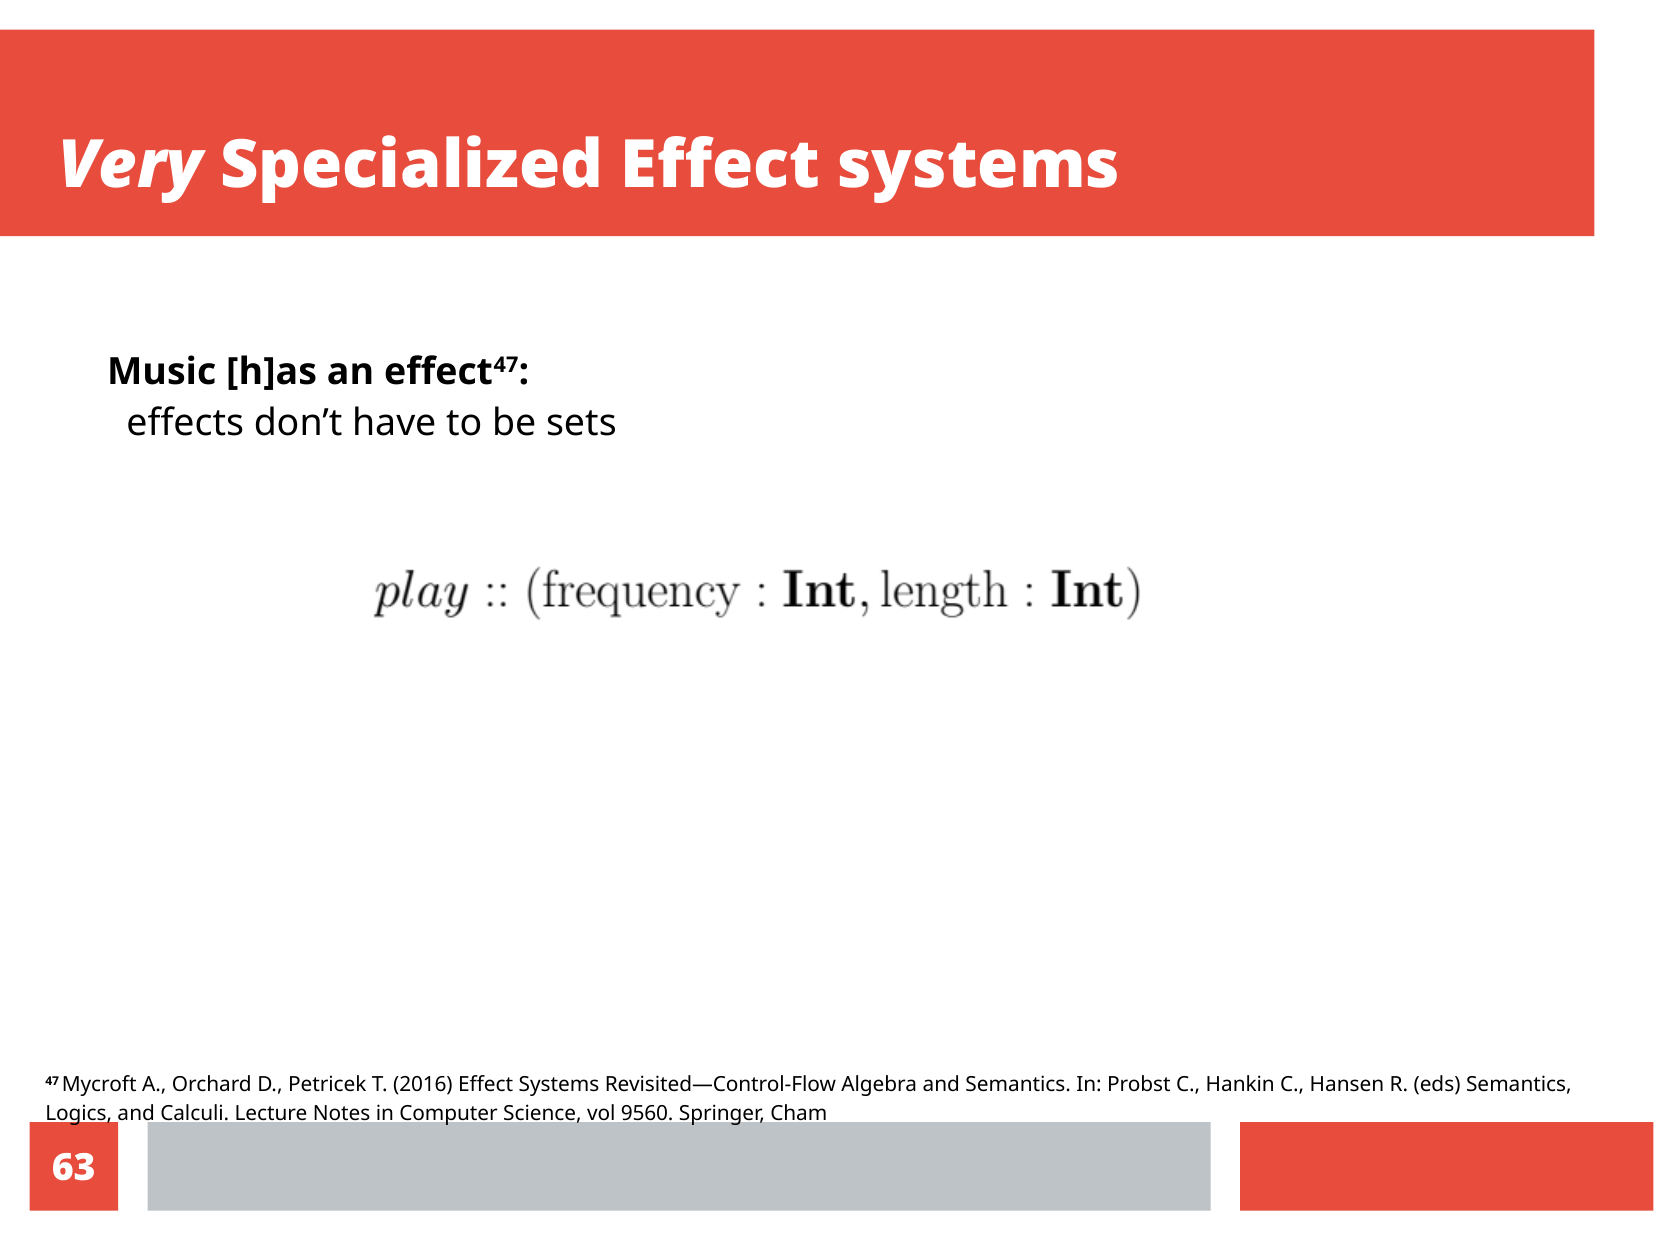

# Very Specialized Effect systems
Music [h]as an effect47:
 effects don’t have to be sets
47 Mycroft A., Orchard D., Petricek T. (2016) Effect Systems Revisited—Control-Flow Algebra and Semantics. In: Probst C., Hankin C., Hansen R. (eds) Semantics, Logics, and Calculi. Lecture Notes in Computer Science, vol 9560. Springer, Cham
63